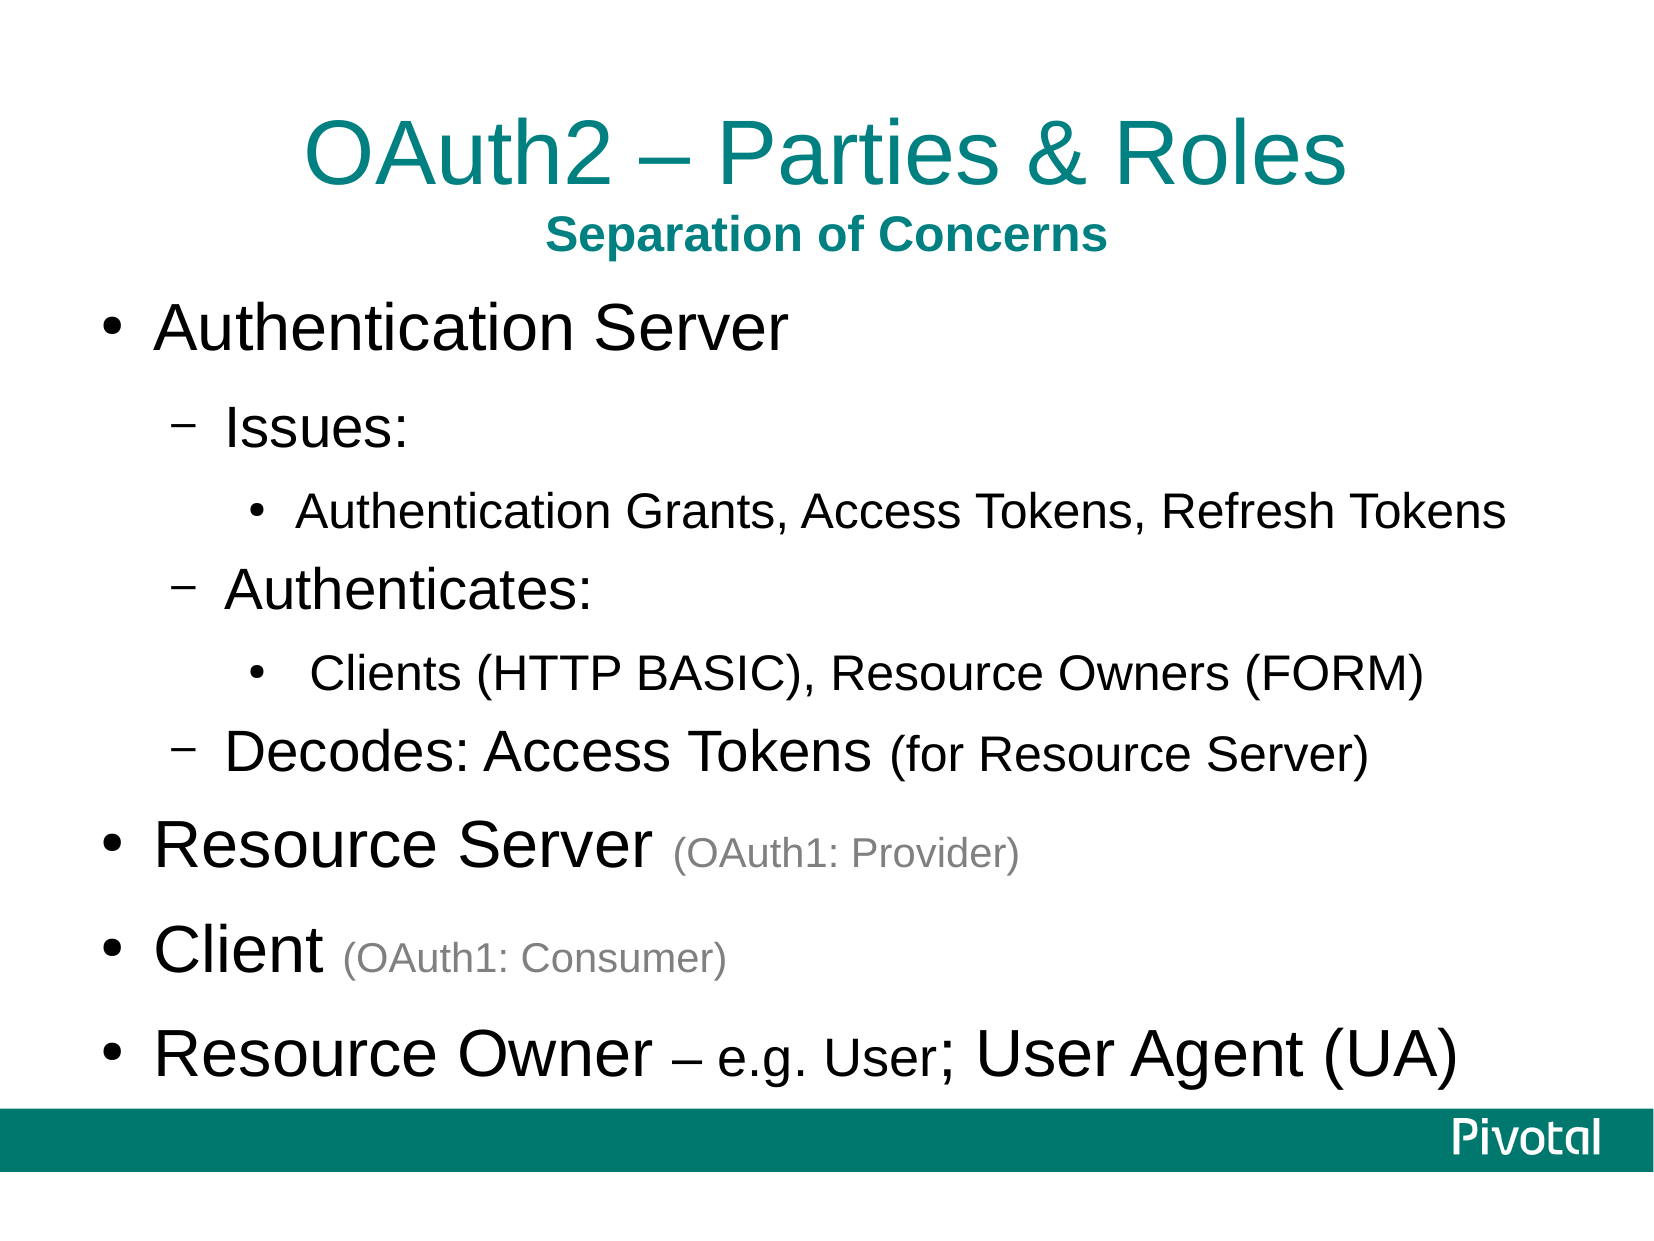

# OAuth2 – Parties & Roles
Separation of Concerns
Authentication Server
Issues:
Authentication Grants, Access Tokens, Refresh Tokens
Authenticates:
 Clients (HTTP BASIC), Resource Owners (FORM)
Decodes: Access Tokens (for Resource Server)
Resource Server (OAuth1: Provider)
Client (OAuth1: Consumer)
Resource Owner – e.g. User; User Agent (UA)